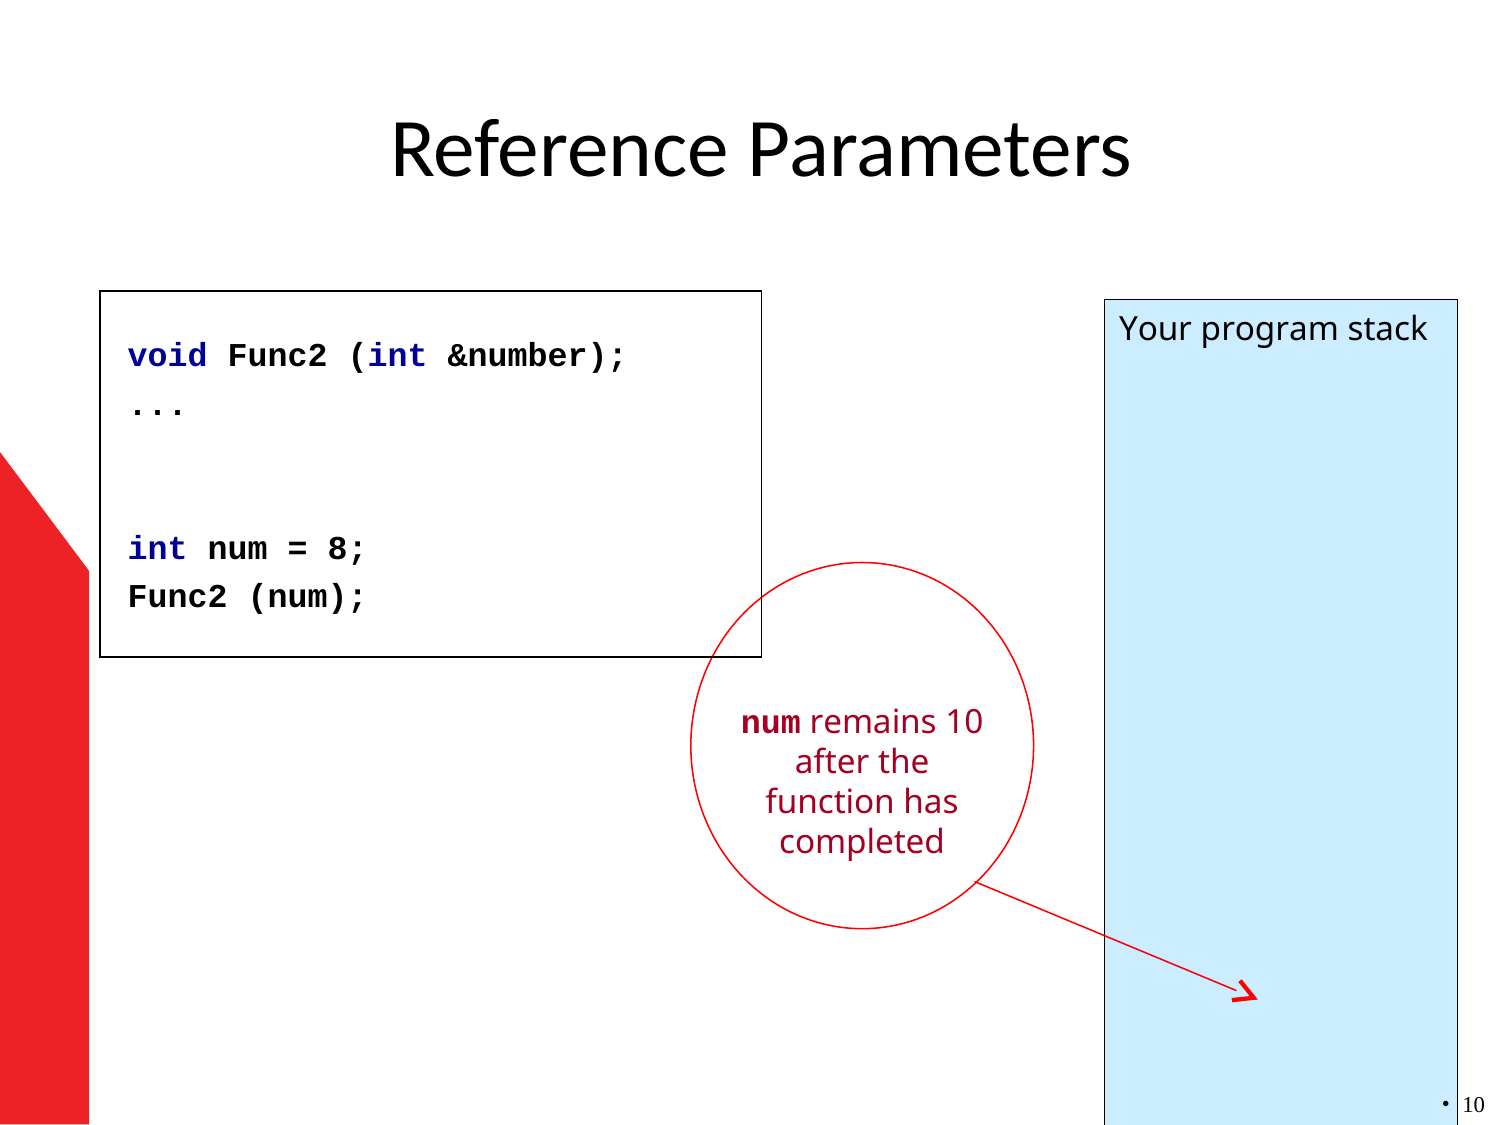

# Reference Parameters
| | | Your program stack |
| --- | --- | --- |
| | | |
| | | |
| | | |
| | | |
| | | |
| | | |
| | | |
| | | |
| | | |
| | | |
| | | |
| | num | 10 |
void Func2 (int &number);
...
int num = 8;
Func2 (num);
num remains 10 after the function has completed